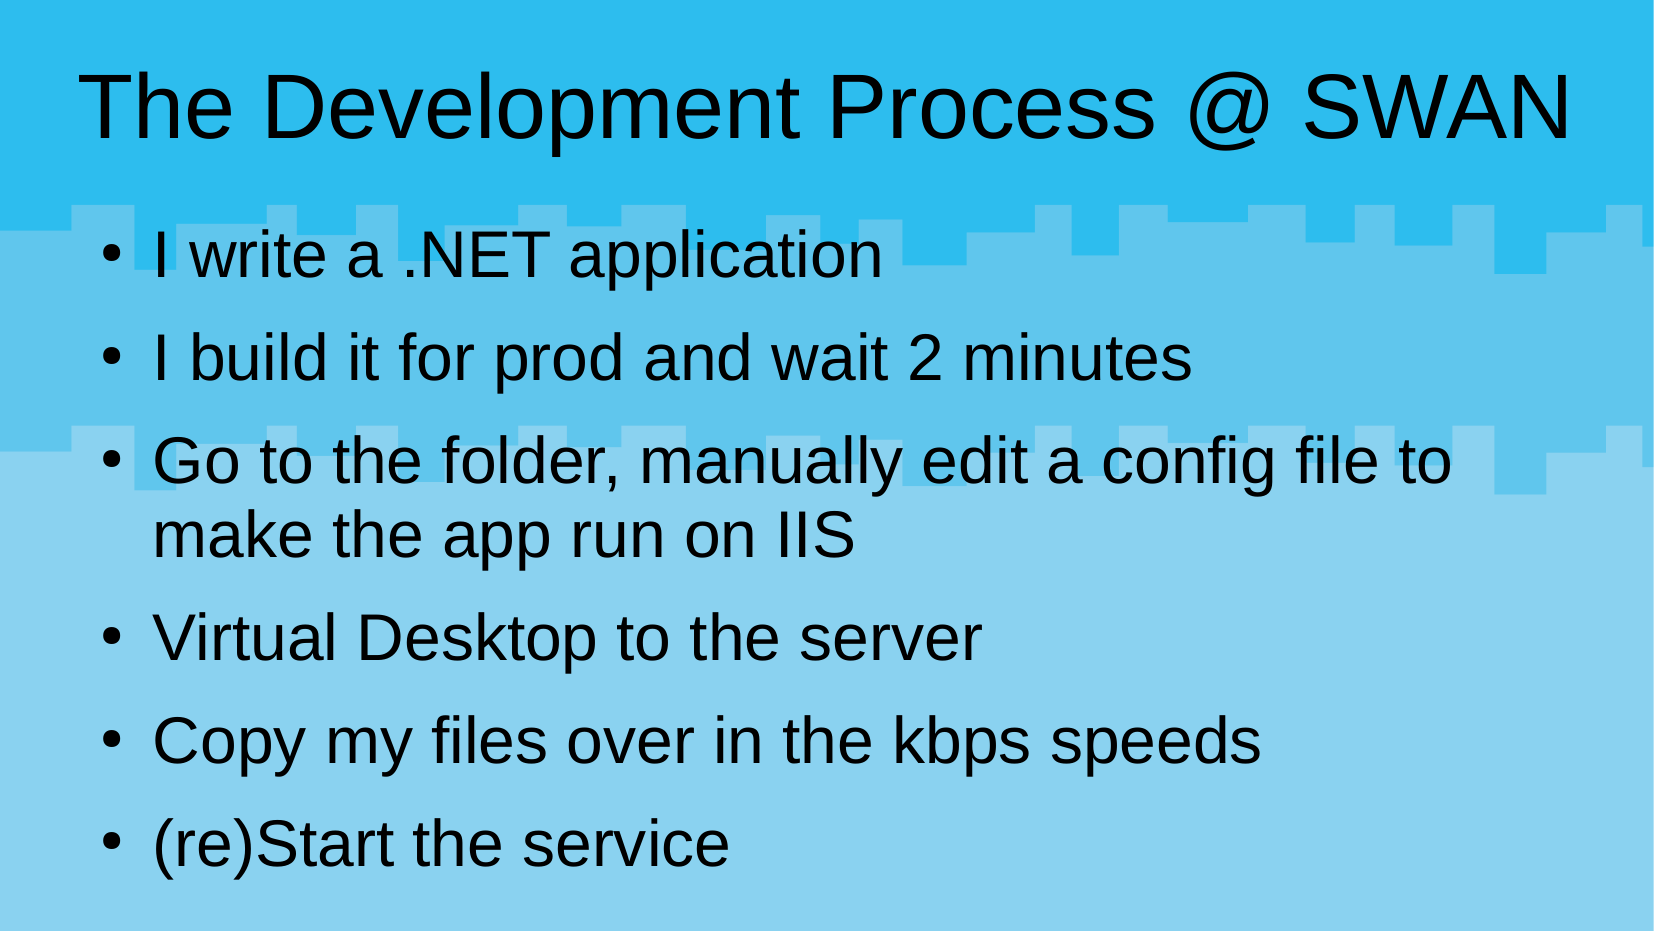

# The Development Process @ SWAN
I write a .NET application
I build it for prod and wait 2 minutes
Go to the folder, manually edit a config file to make the app run on IIS
Virtual Desktop to the server
Copy my files over in the kbps speeds
(re)Start the service